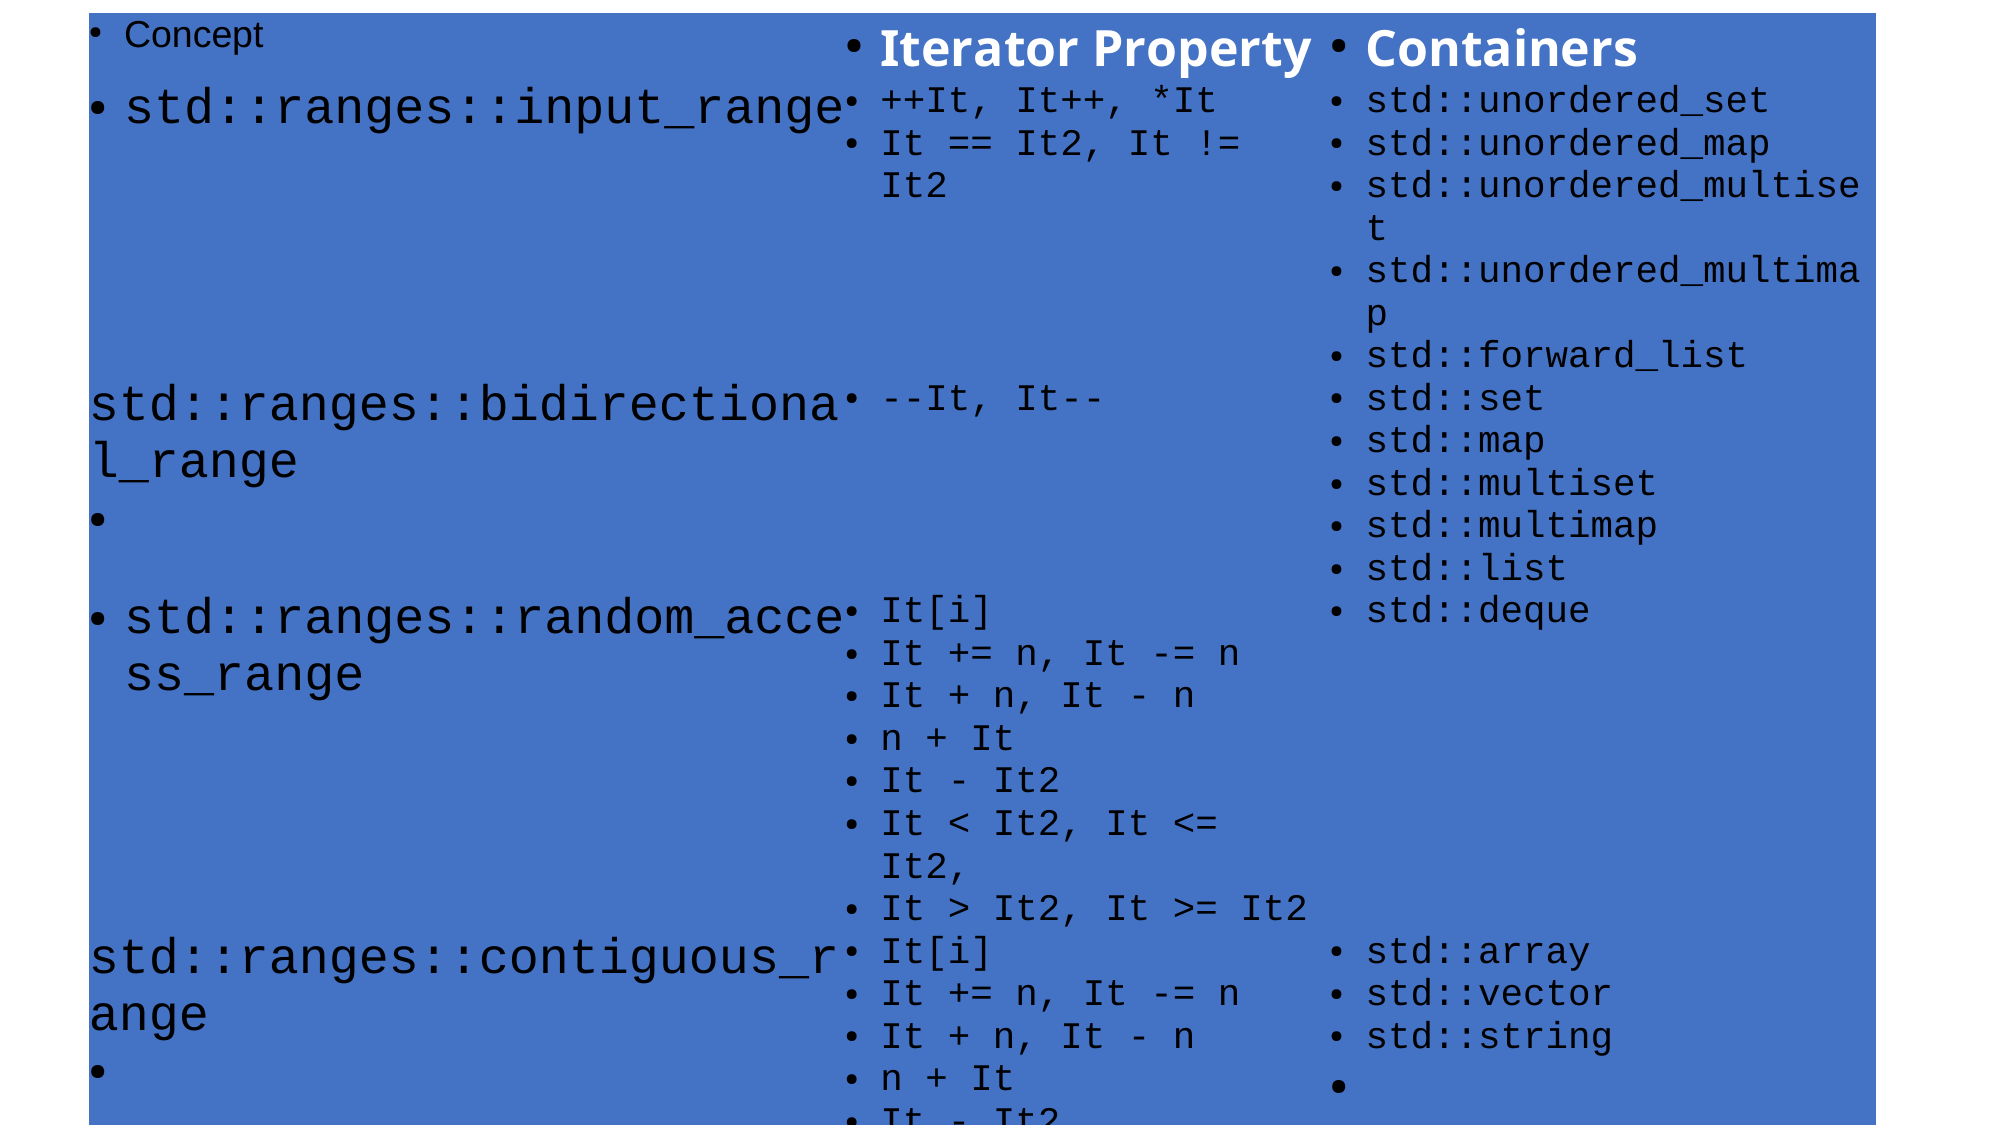

| Concept | Iterator Property | Containers |
| --- | --- | --- |
| std::ranges::input\_range | ++It, It++, \*It It == It2, It != It2 | std::unordered\_set std::unordered\_map std::unordered\_multiset std::unordered\_multimap std::forward\_list |
| std::ranges::bidirectional\_range | --It, It-- | std::set std::map std::multiset std::multimap std::list |
| std::ranges::random\_access\_range | It[i] It += n, It -= n It + n, It - n n + It It - It2 It < It2, It <= It2, It > It2, It >= It2 | std::deque |
| std::ranges::contiguous\_range | It[i] It += n, It -= n It + n, It - n n + It It - It2 It < It2, It <= It2, It > It2, It >= It2 | std::array std::vector std::string |